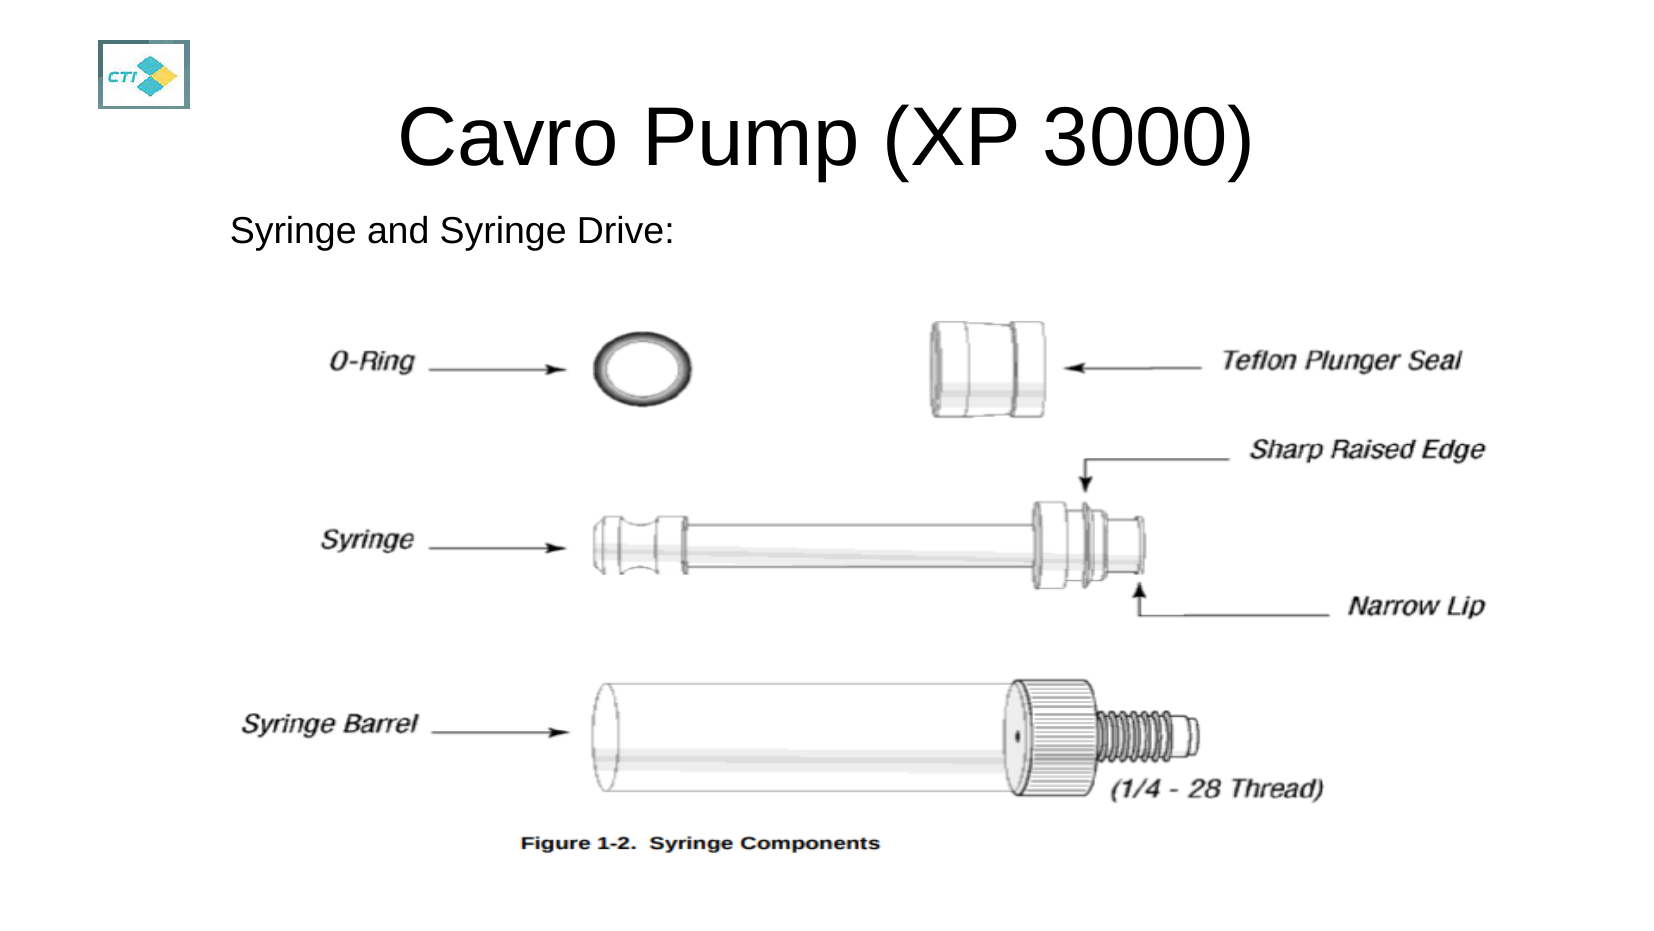

Cavro Pump (XP 3000)
Syringe and Syringe Drive: